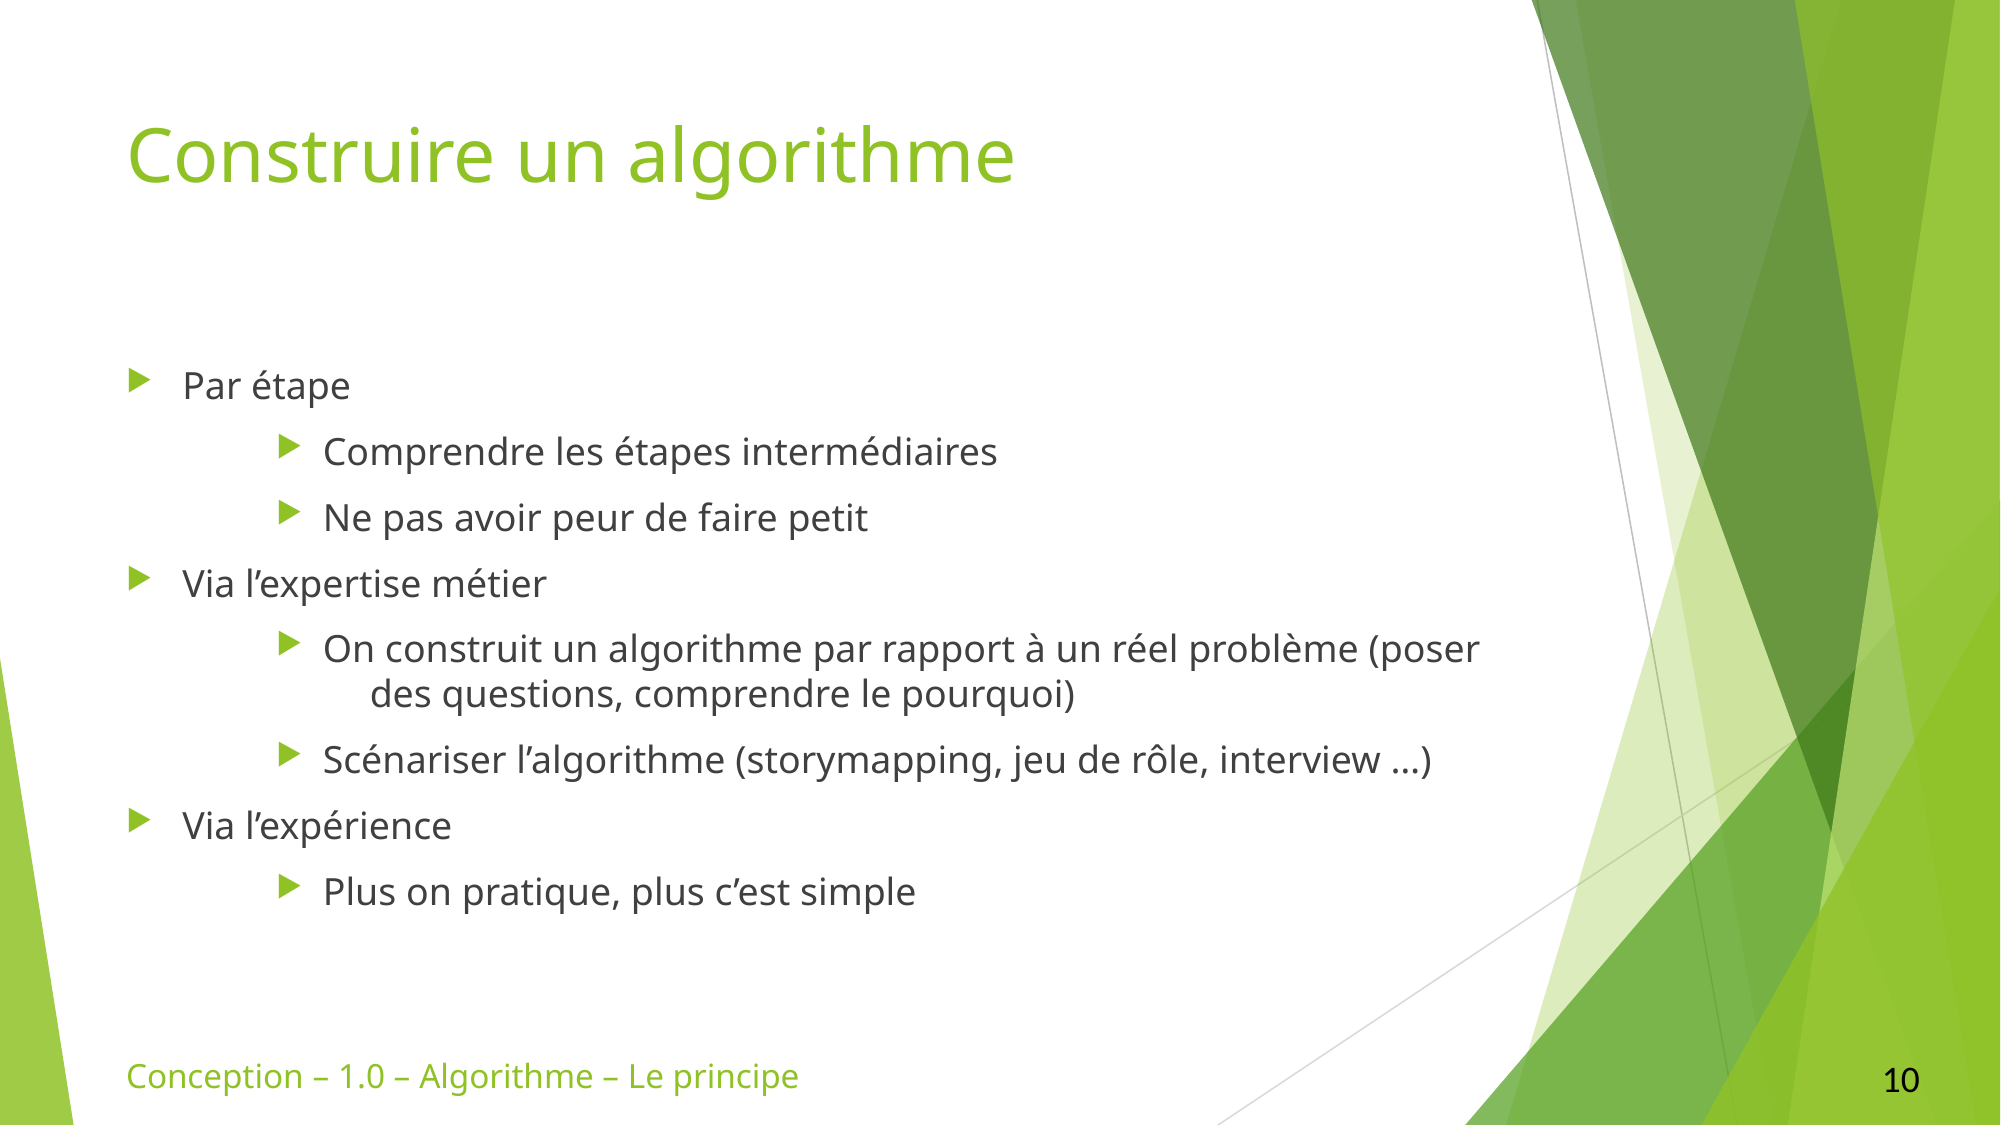

# Construire un algorithme
Par étape
Comprendre les étapes intermédiaires
Ne pas avoir peur de faire petit
Via l’expertise métier
On construit un algorithme par rapport à un réel problème (poser des questions, comprendre le pourquoi)
Scénariser l’algorithme (storymapping, jeu de rôle, interview …)
Via l’expérience
Plus on pratique, plus c’est simple
Conception – 1.0 – Algorithme – Le principe